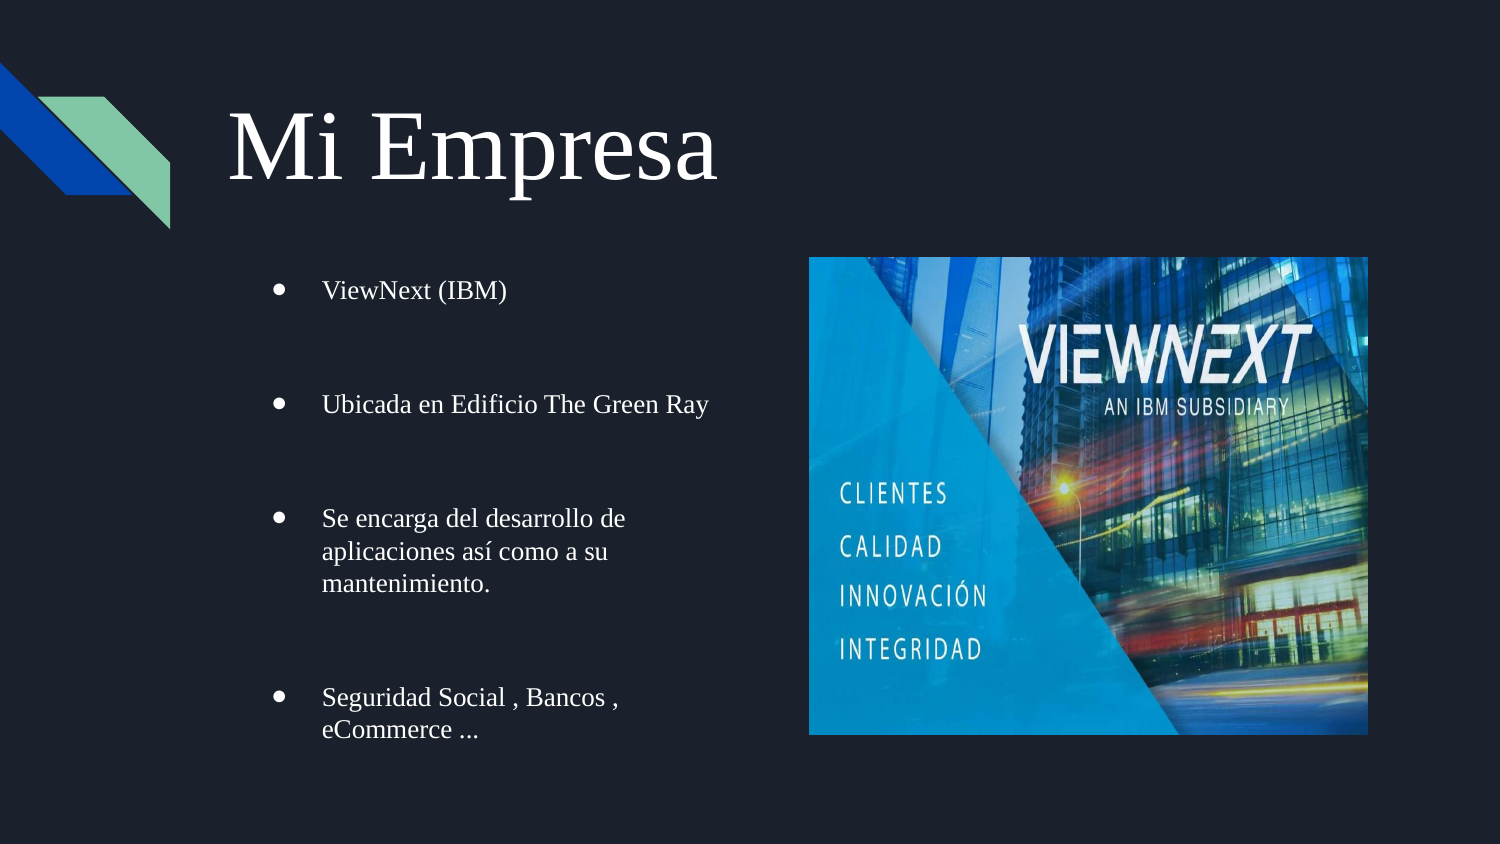

# Mi Empresa
ViewNext (IBM)
Ubicada en Edificio The Green Ray
Se encarga del desarrollo de aplicaciones así como a su mantenimiento.
Seguridad Social , Bancos , eCommerce ...